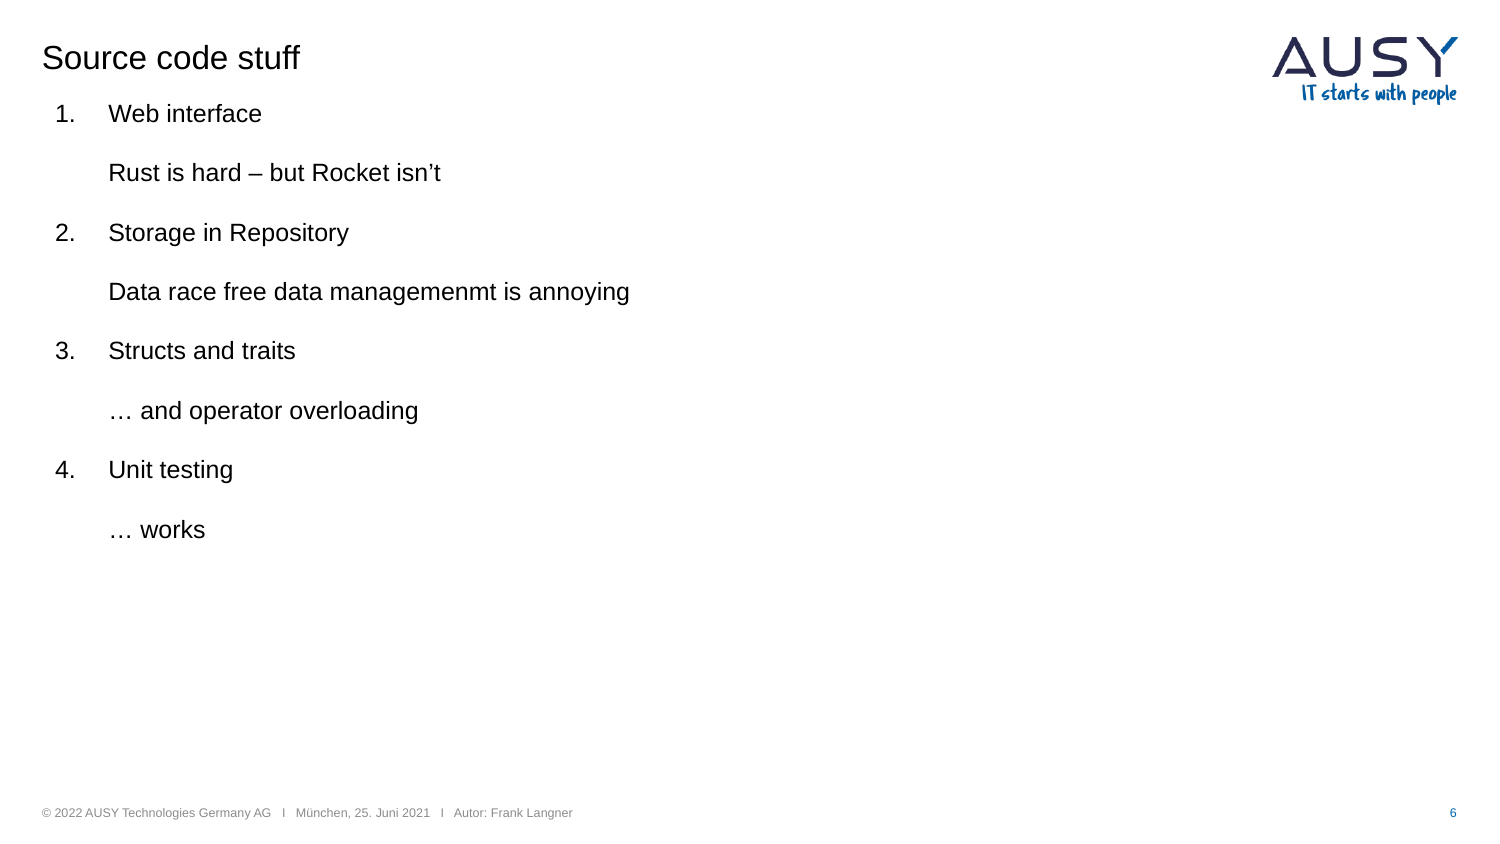

# Source code stuff
Web interface
Rust is hard – but Rocket isn’t
Storage in Repository
Data race free data managemenmt is annoying
Structs and traits
… and operator overloading
Unit testing
… works
© 2022 AUSY Technologies Germany AG I München, 25. Juni 2021 I Autor: Frank Langner